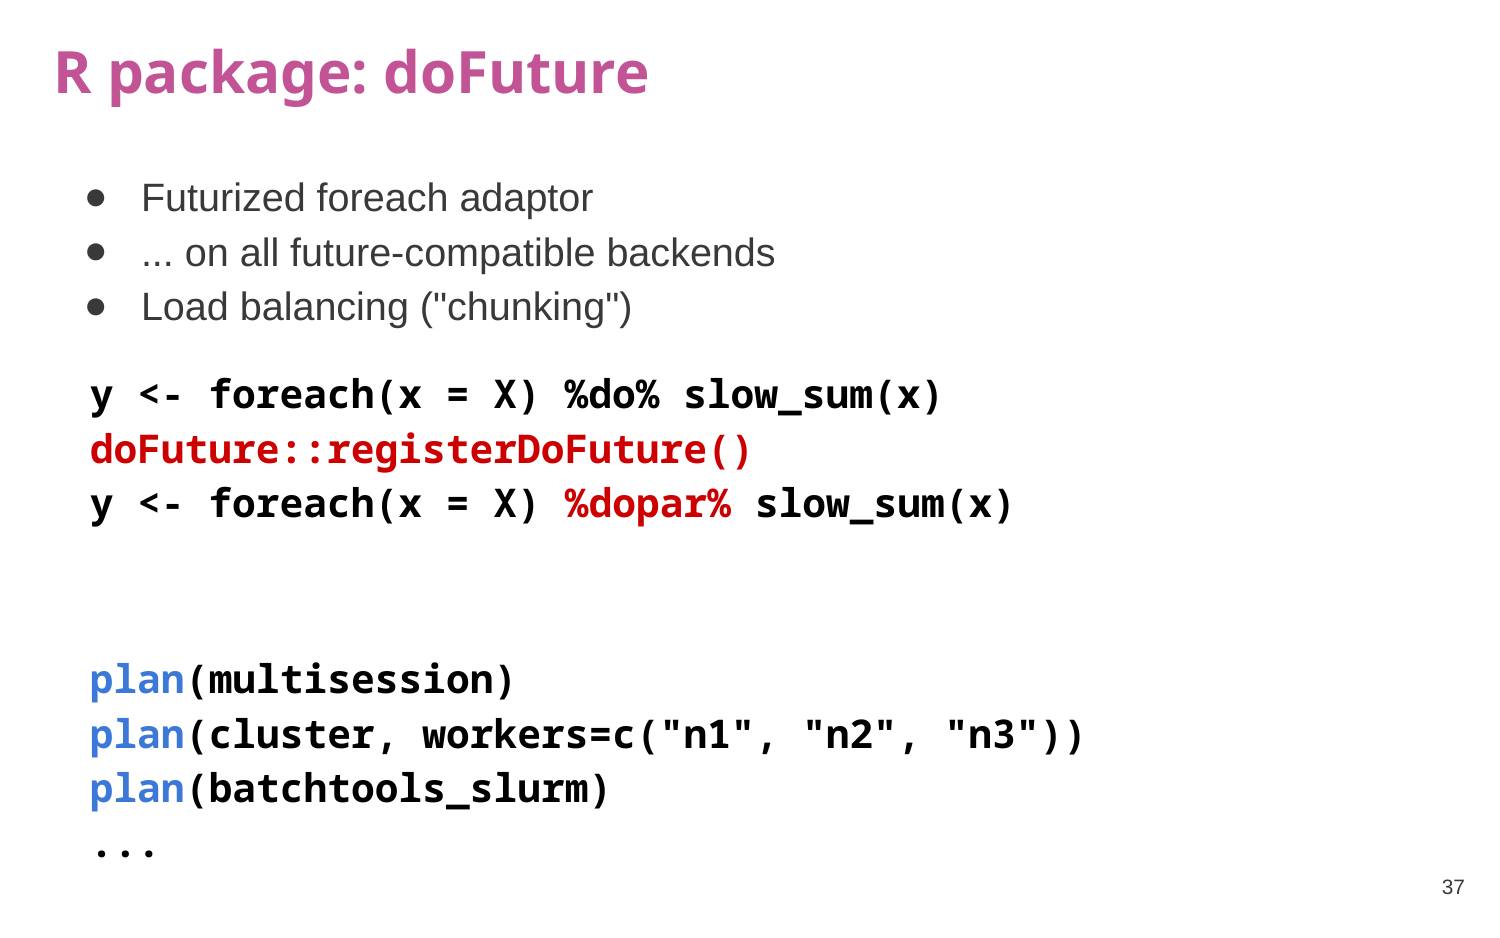

# R package: doFuture
Futurized foreach adaptor
... on all future-compatible backends
Load balancing ("chunking")
 y <- foreach(x = X) %do% slow_sum(x)
 doFuture::registerDoFuture()
 y <- foreach(x = X) %dopar% slow_sum(x)
 plan(multisession)
 plan(cluster, workers=c("n1", "n2", "n3"))
 plan(batchtools_slurm)
 ...